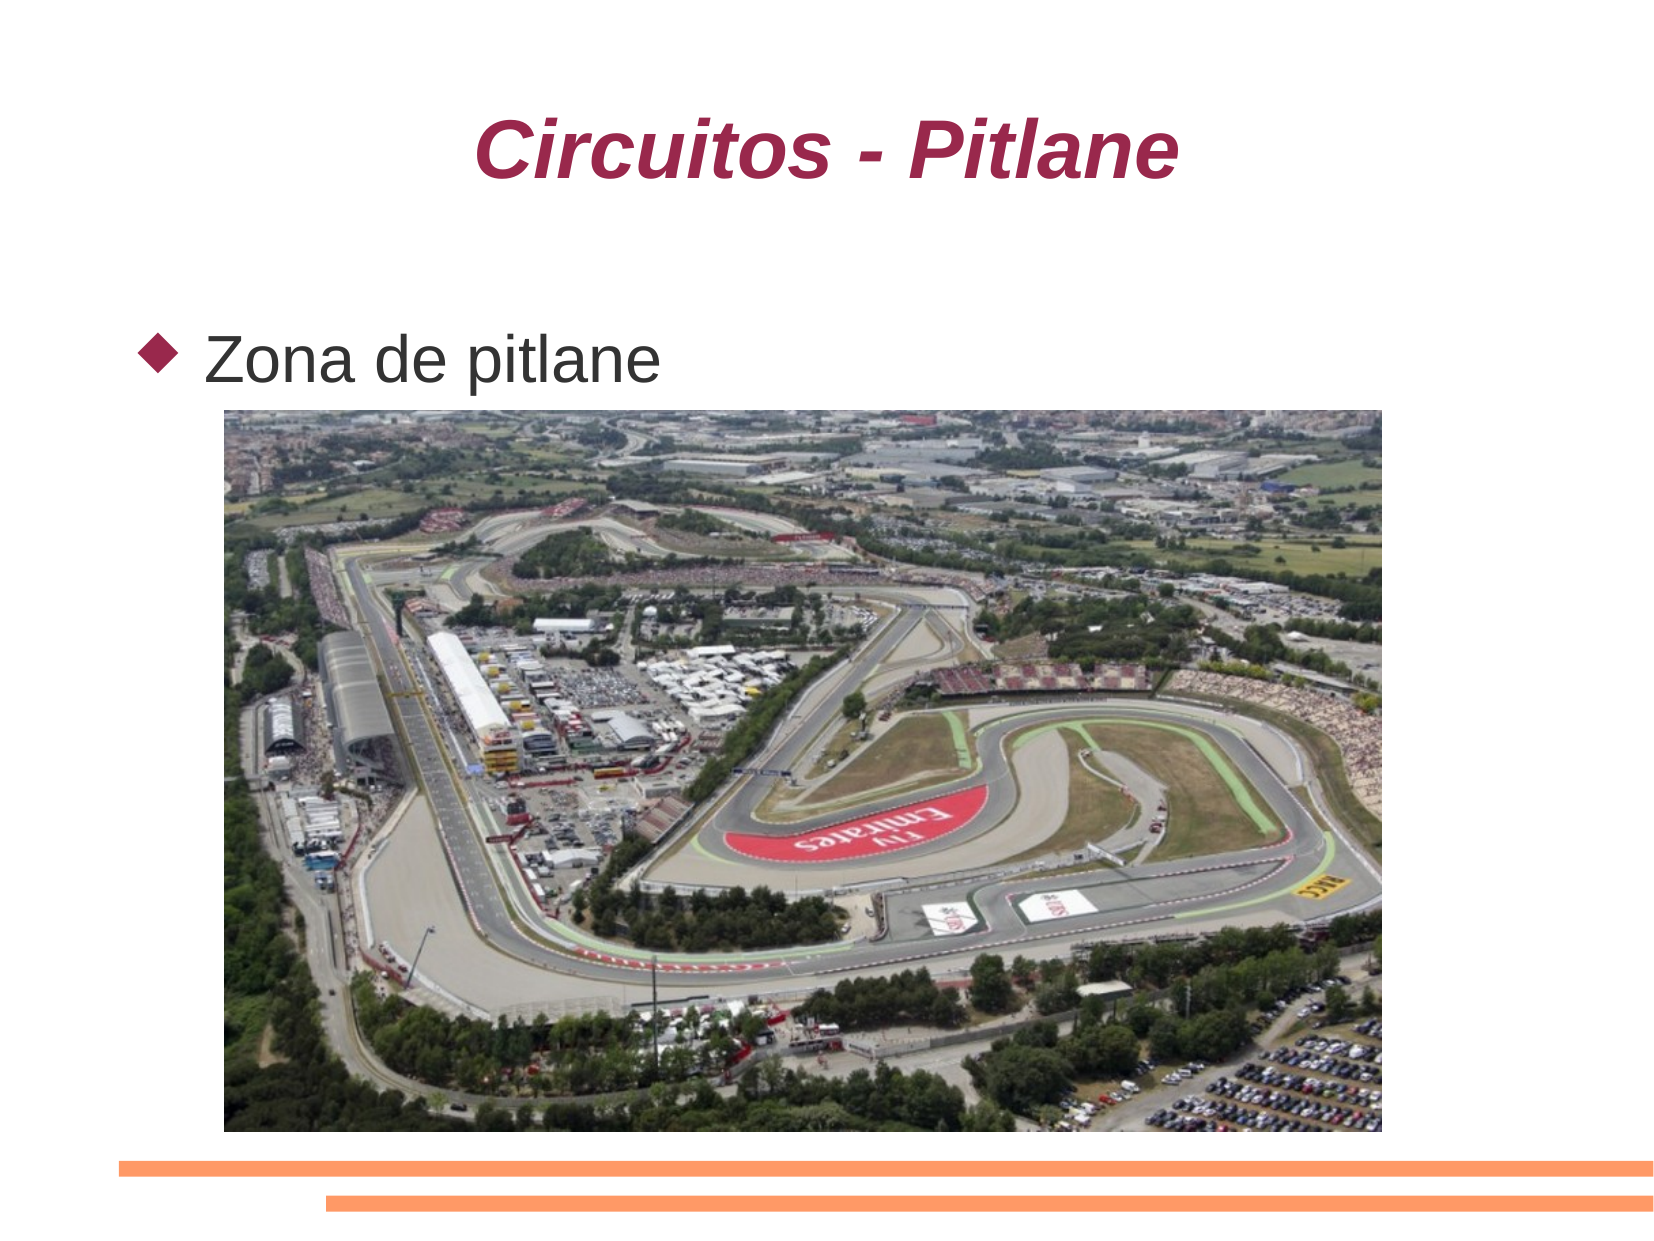

# Circuitos - Pitlane
Zona de pitlane